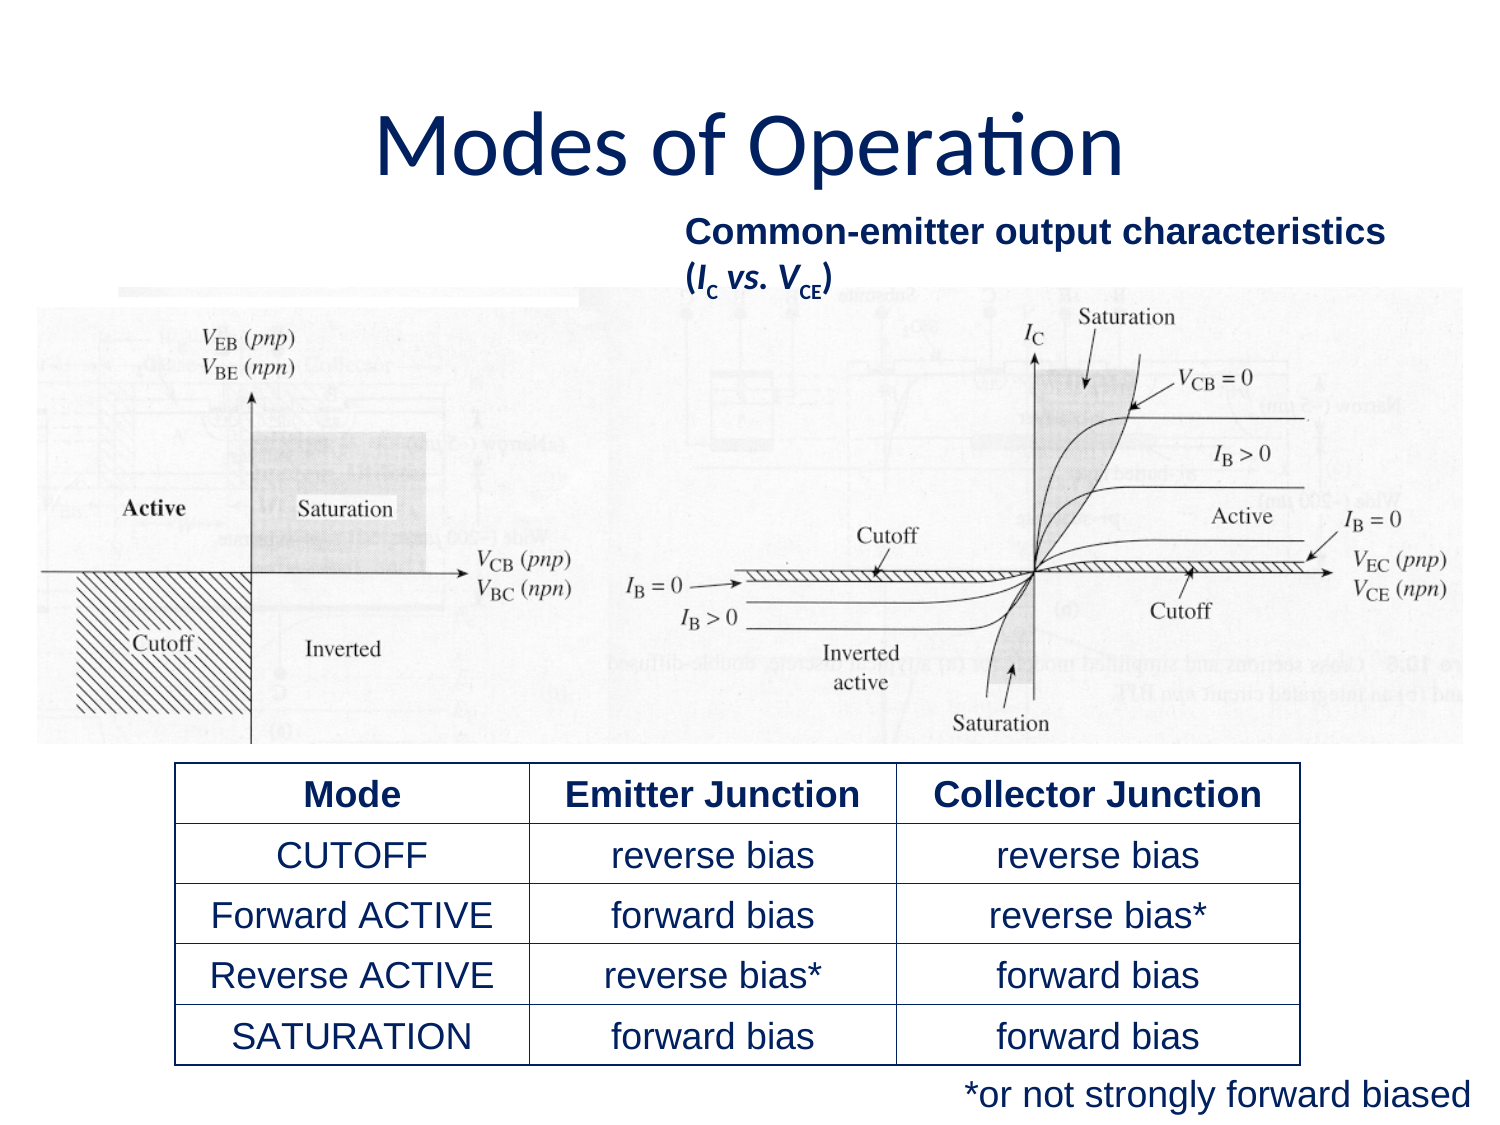

# Modes of Operation
Common-emitter output characteristics
(IC vs. VCE)
| Mode | Emitter Junction | Collector Junction |
| --- | --- | --- |
| CUTOFF | reverse bias | reverse bias |
| Forward ACTIVE | forward bias | reverse bias\* |
| Reverse ACTIVE | reverse bias\* | forward bias |
| SATURATION | forward bias | forward bias |
*or not strongly forward biased